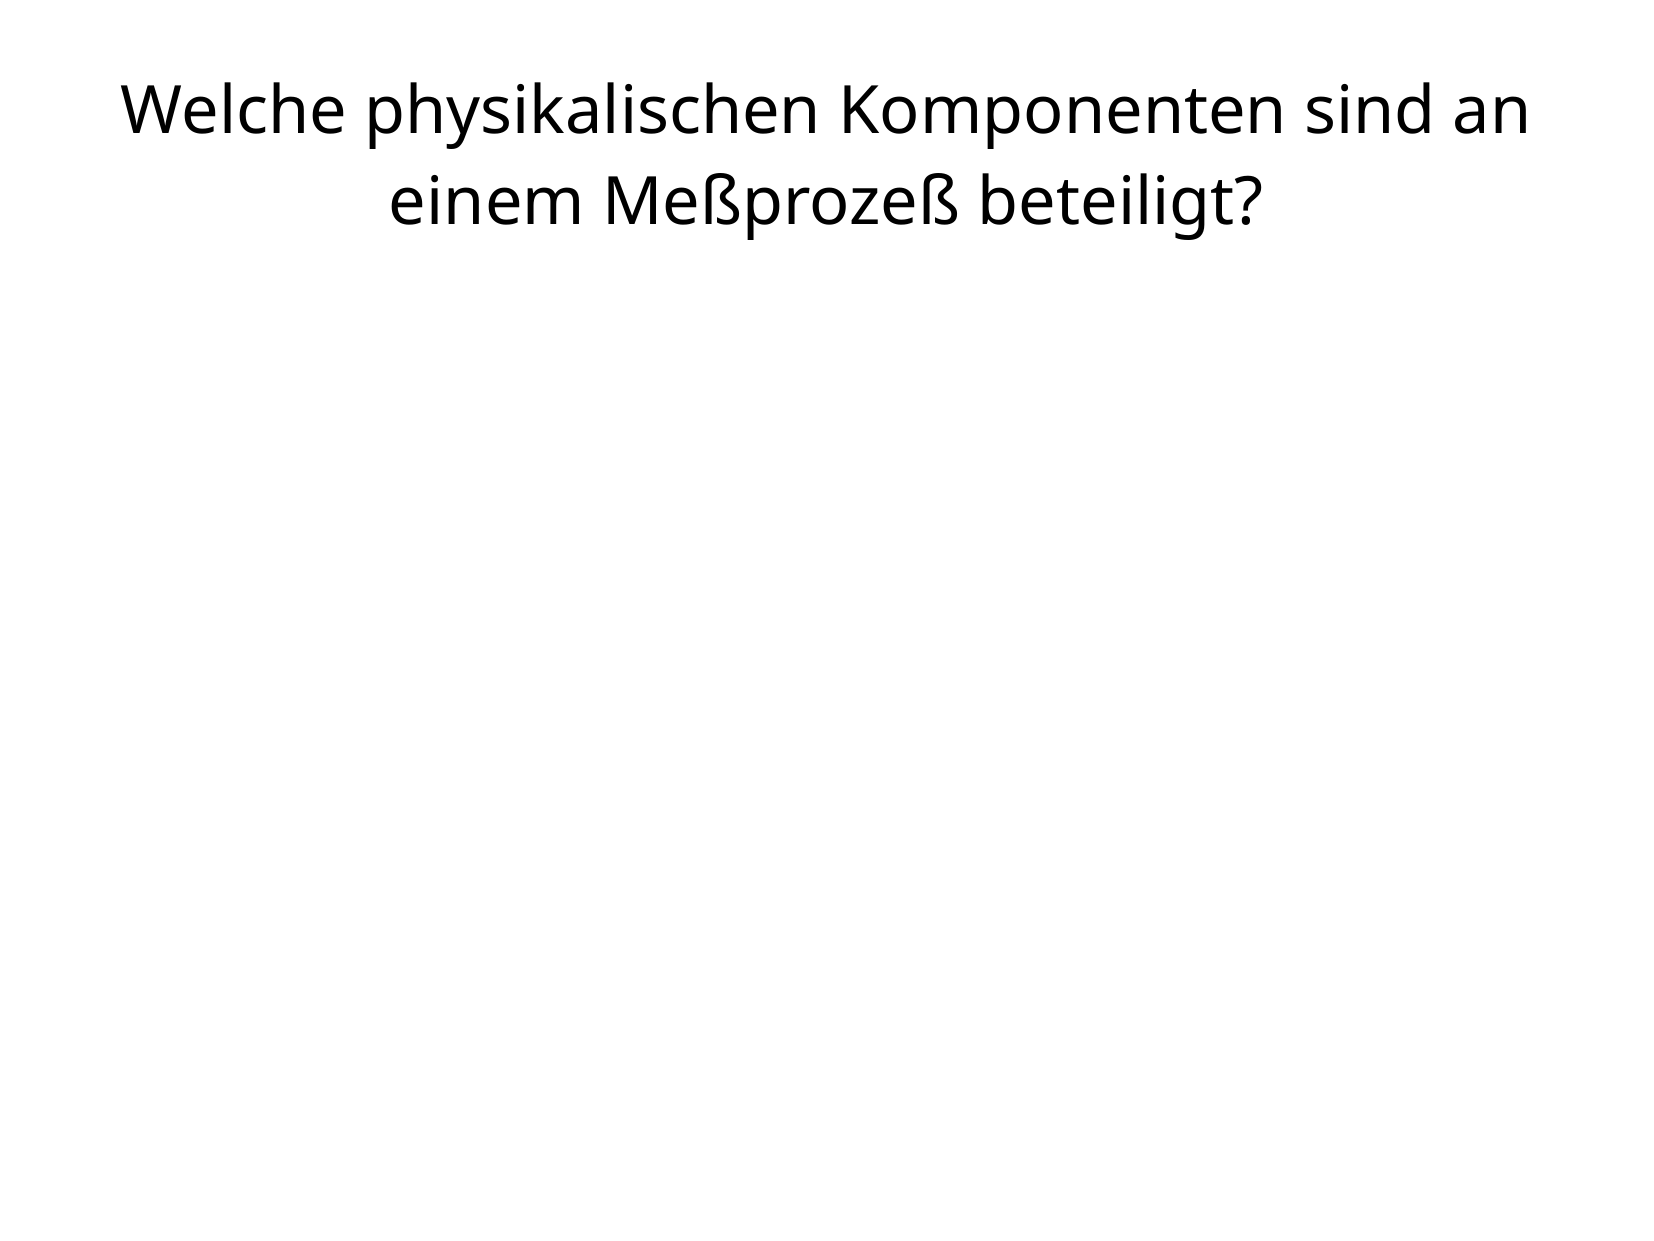

# Welche physikalischen Komponenten sind an einem Meßprozeß beteiligt?